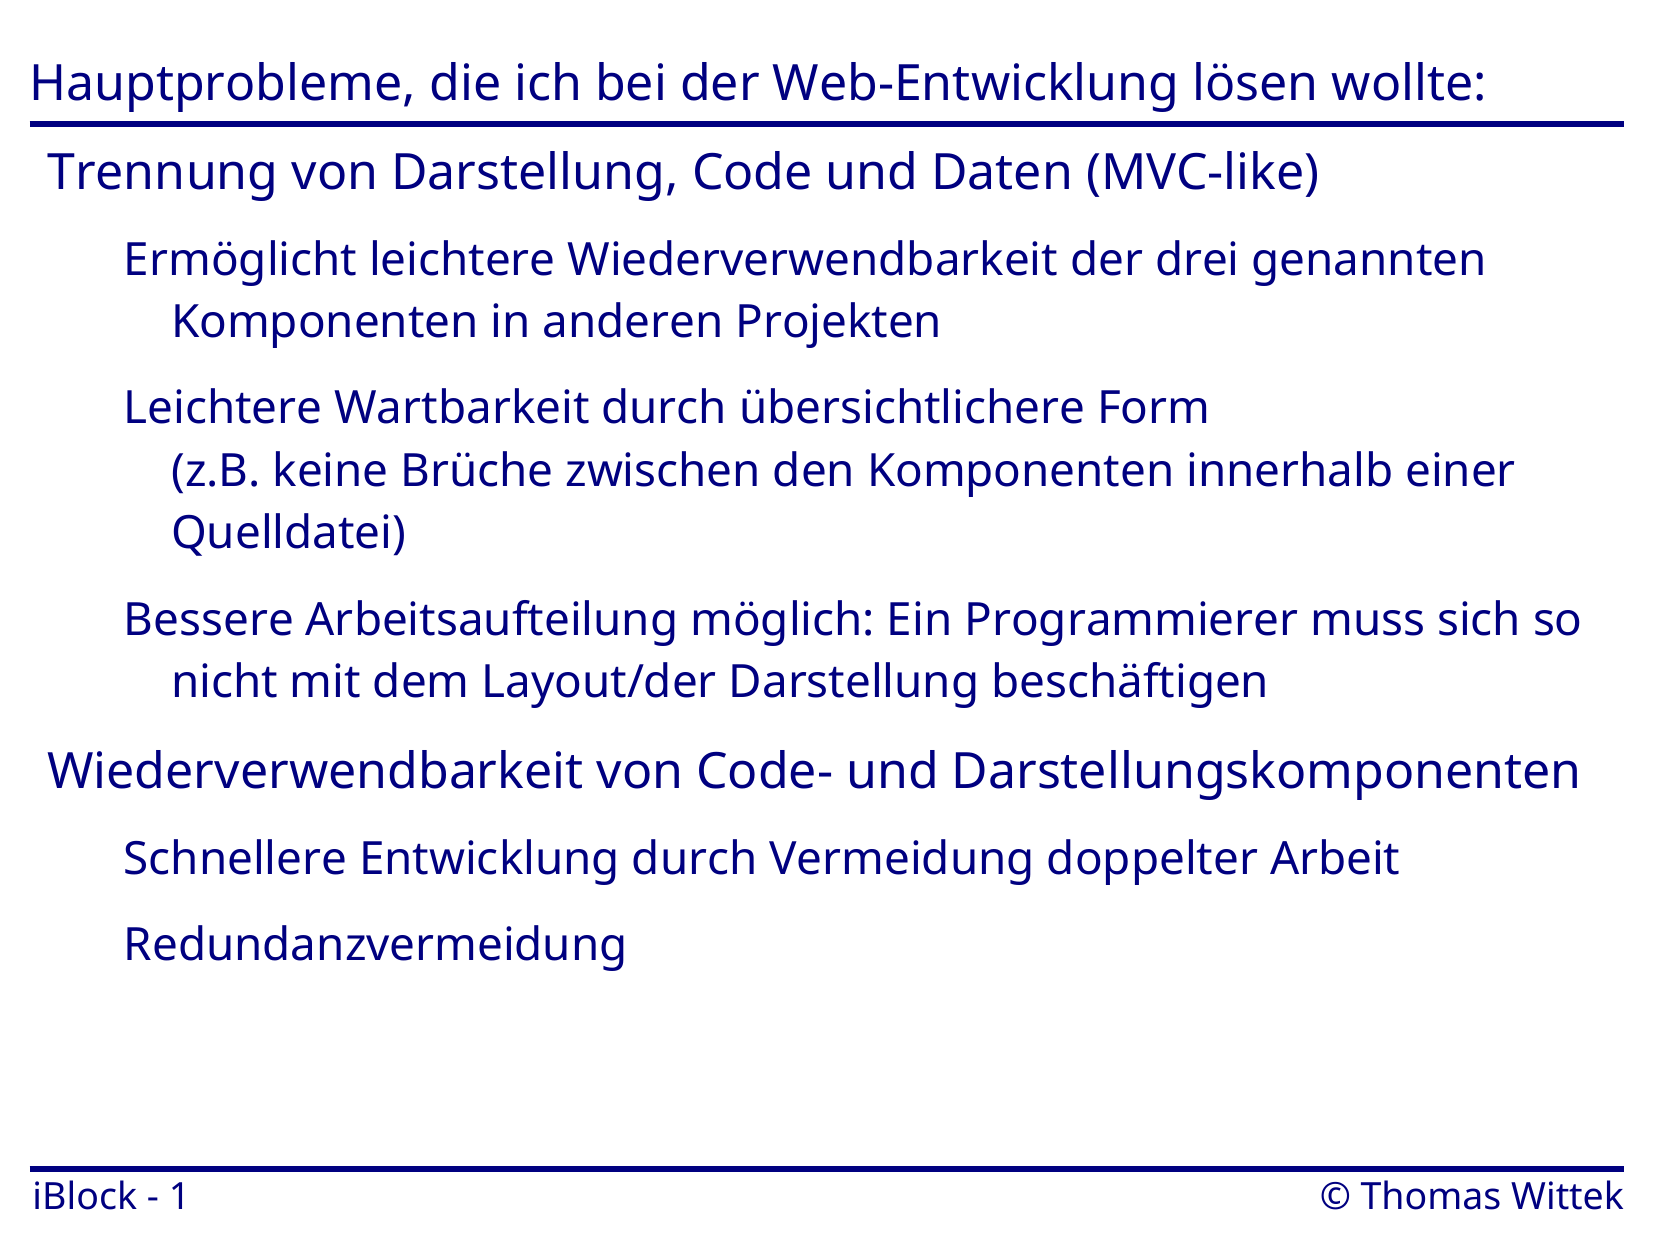

# Hauptprobleme, die ich bei der Web-Entwicklung lösen wollte:
Trennung von Darstellung, Code und Daten (MVC-like)
Ermöglicht leichtere Wiederverwendbarkeit der drei genannten Komponenten in anderen Projekten
Leichtere Wartbarkeit durch übersichtlichere Form
(z.B. keine Brüche zwischen den Komponenten innerhalb einer Quelldatei)
Bessere Arbeitsaufteilung möglich: Ein Programmierer muss sich so nicht mit dem Layout/der Darstellung beschäftigen
Wiederverwendbarkeit von Code- und Darstellungskomponenten
Schnellere Entwicklung durch Vermeidung doppelter Arbeit
Redundanzvermeidung